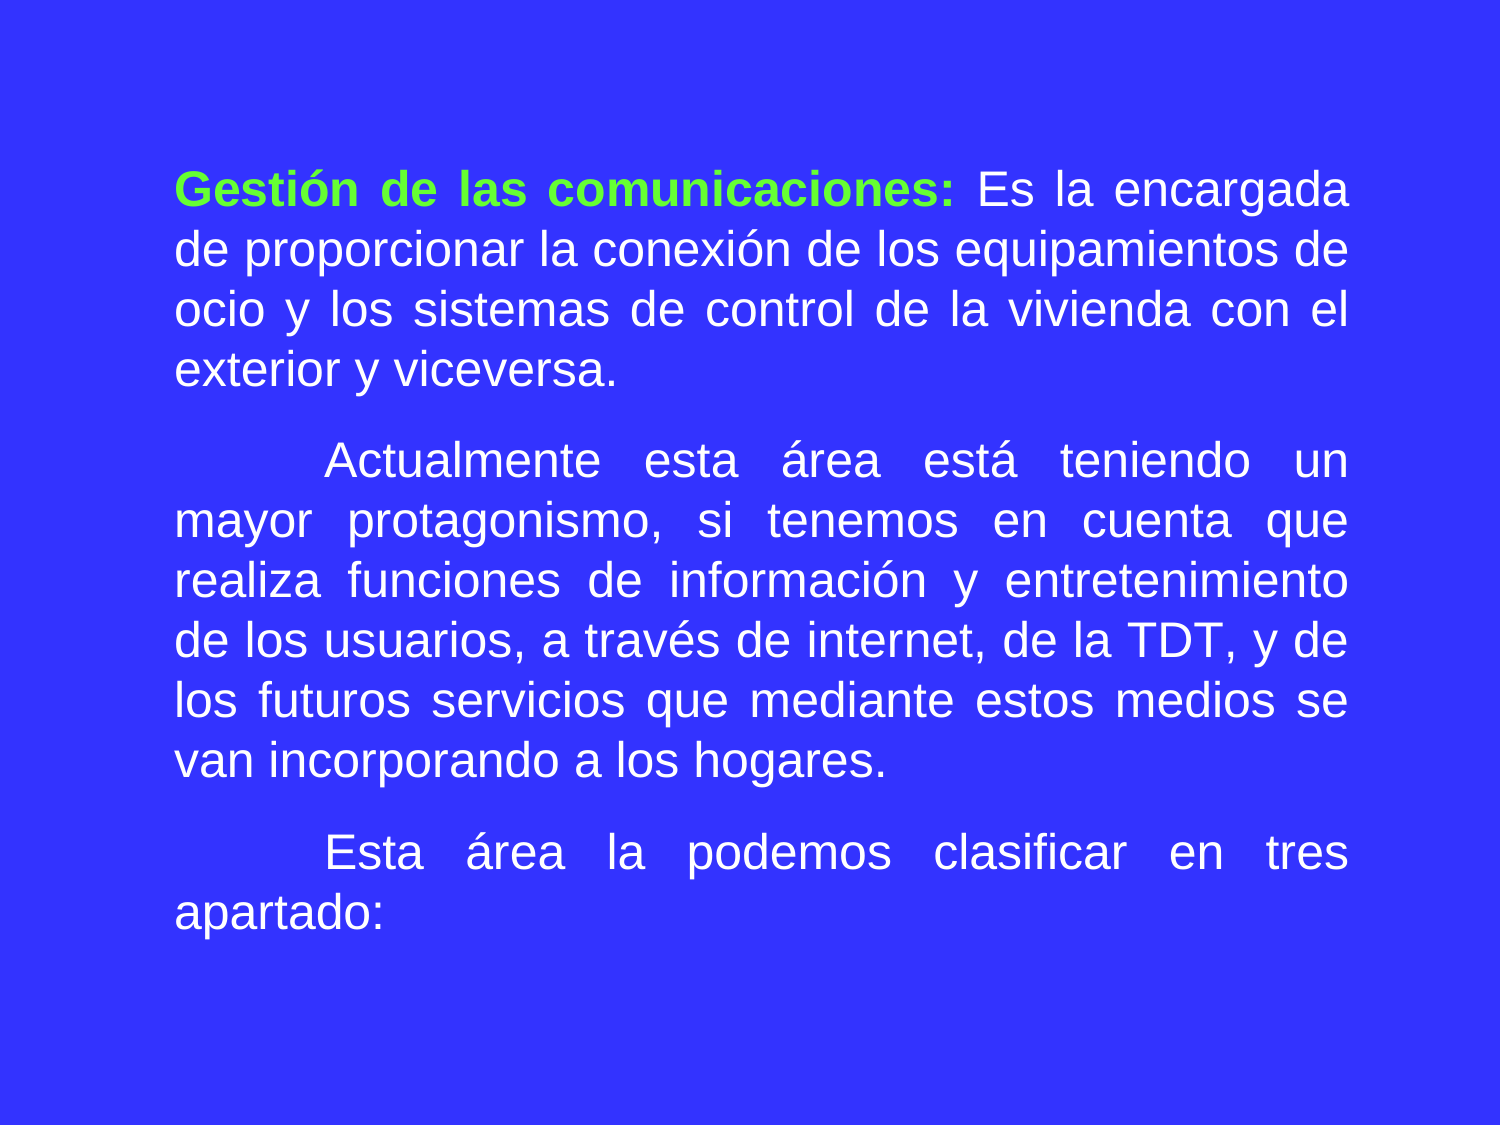

Gestión de las comunicaciones: Es la encargada de proporcionar la conexión de los equipamientos de ocio y los sistemas de control de la vivienda con el exterior y viceversa.
	Actualmente esta área está teniendo un mayor protagonismo, si tenemos en cuenta que realiza funciones de información y entretenimiento de los usuarios, a través de internet, de la TDT, y de los futuros servicios que mediante estos medios se van incorporando a los hogares.
	Esta área la podemos clasificar en tres apartado: